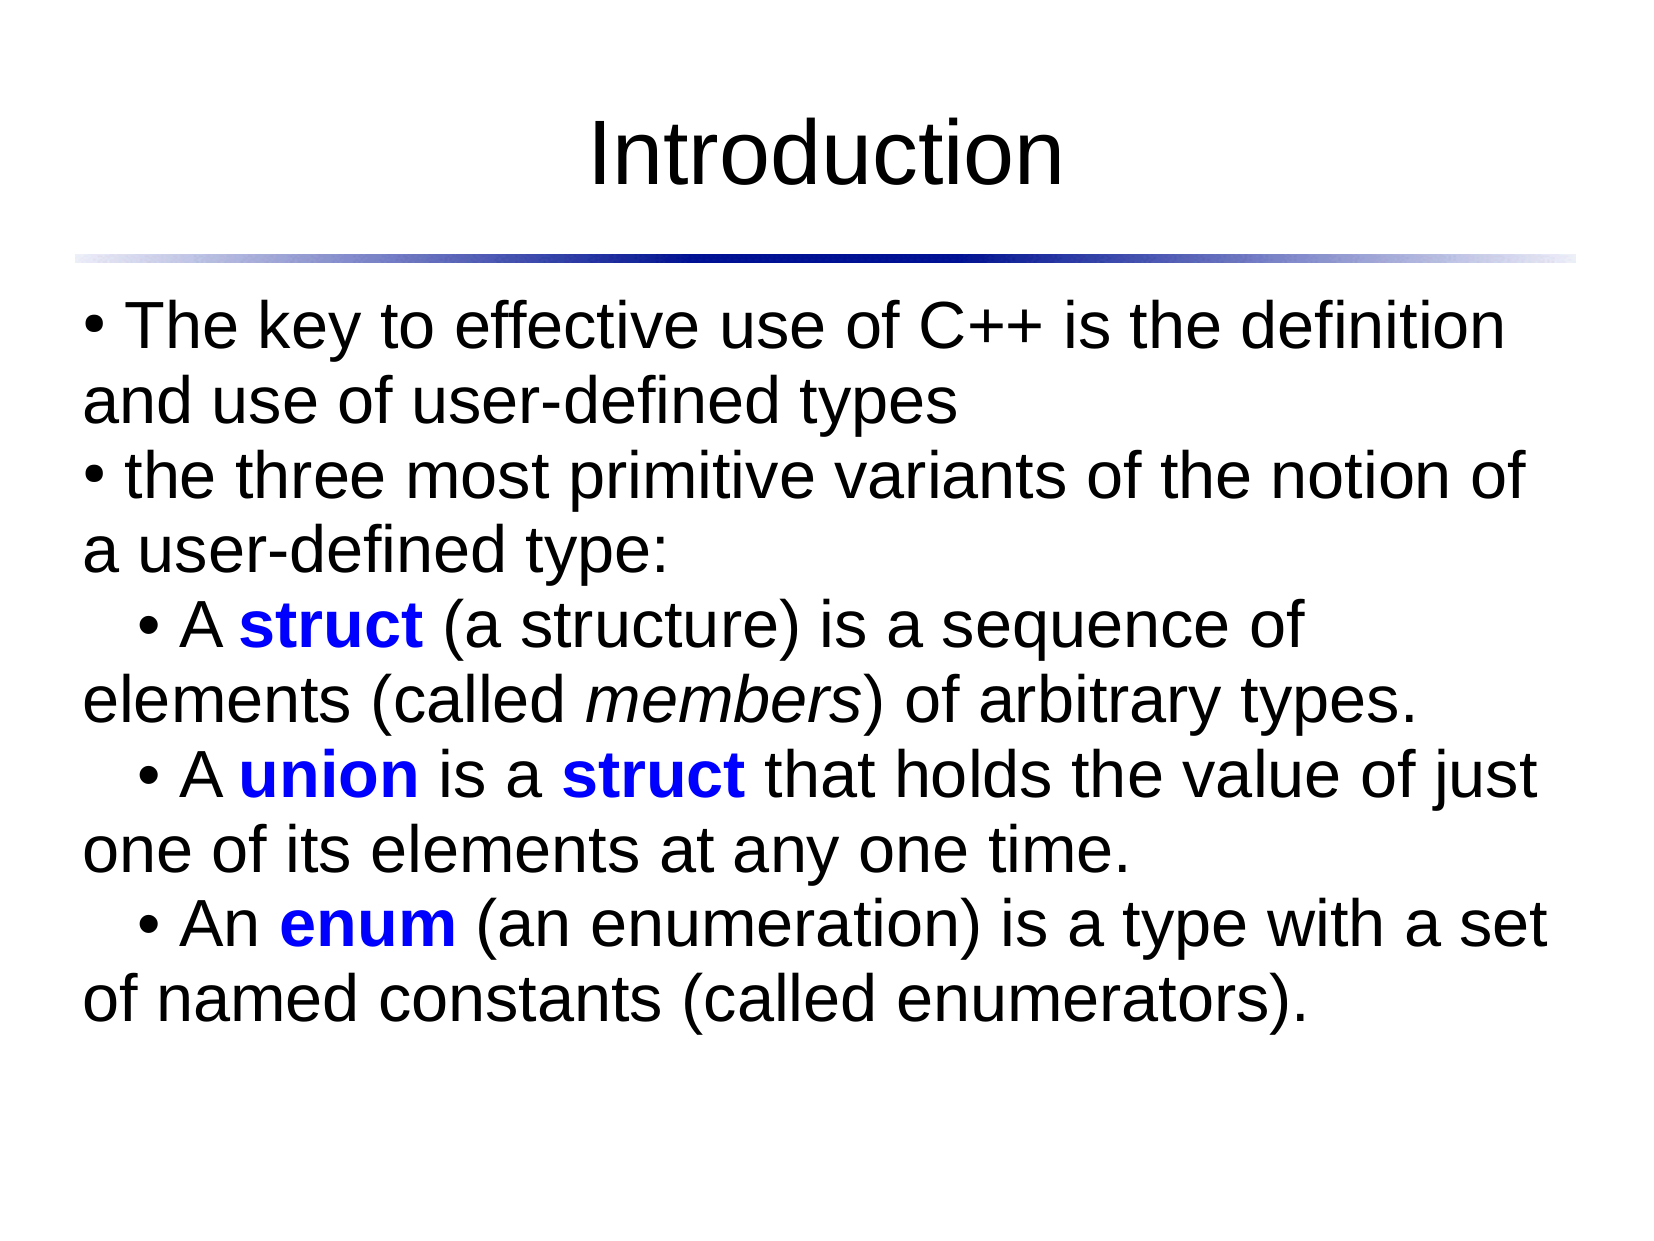

# Introduction
 The key to effective use of C++ is the definition and use of user-defined types
 the three most primitive variants of the notion of a user-defined type:
 • A struct (a structure) is a sequence of elements (called members) of arbitrary types.
 • A union is a struct that holds the value of just one of its elements at any one time.
 • An enum (an enumeration) is a type with a set of named constants (called enumerators).